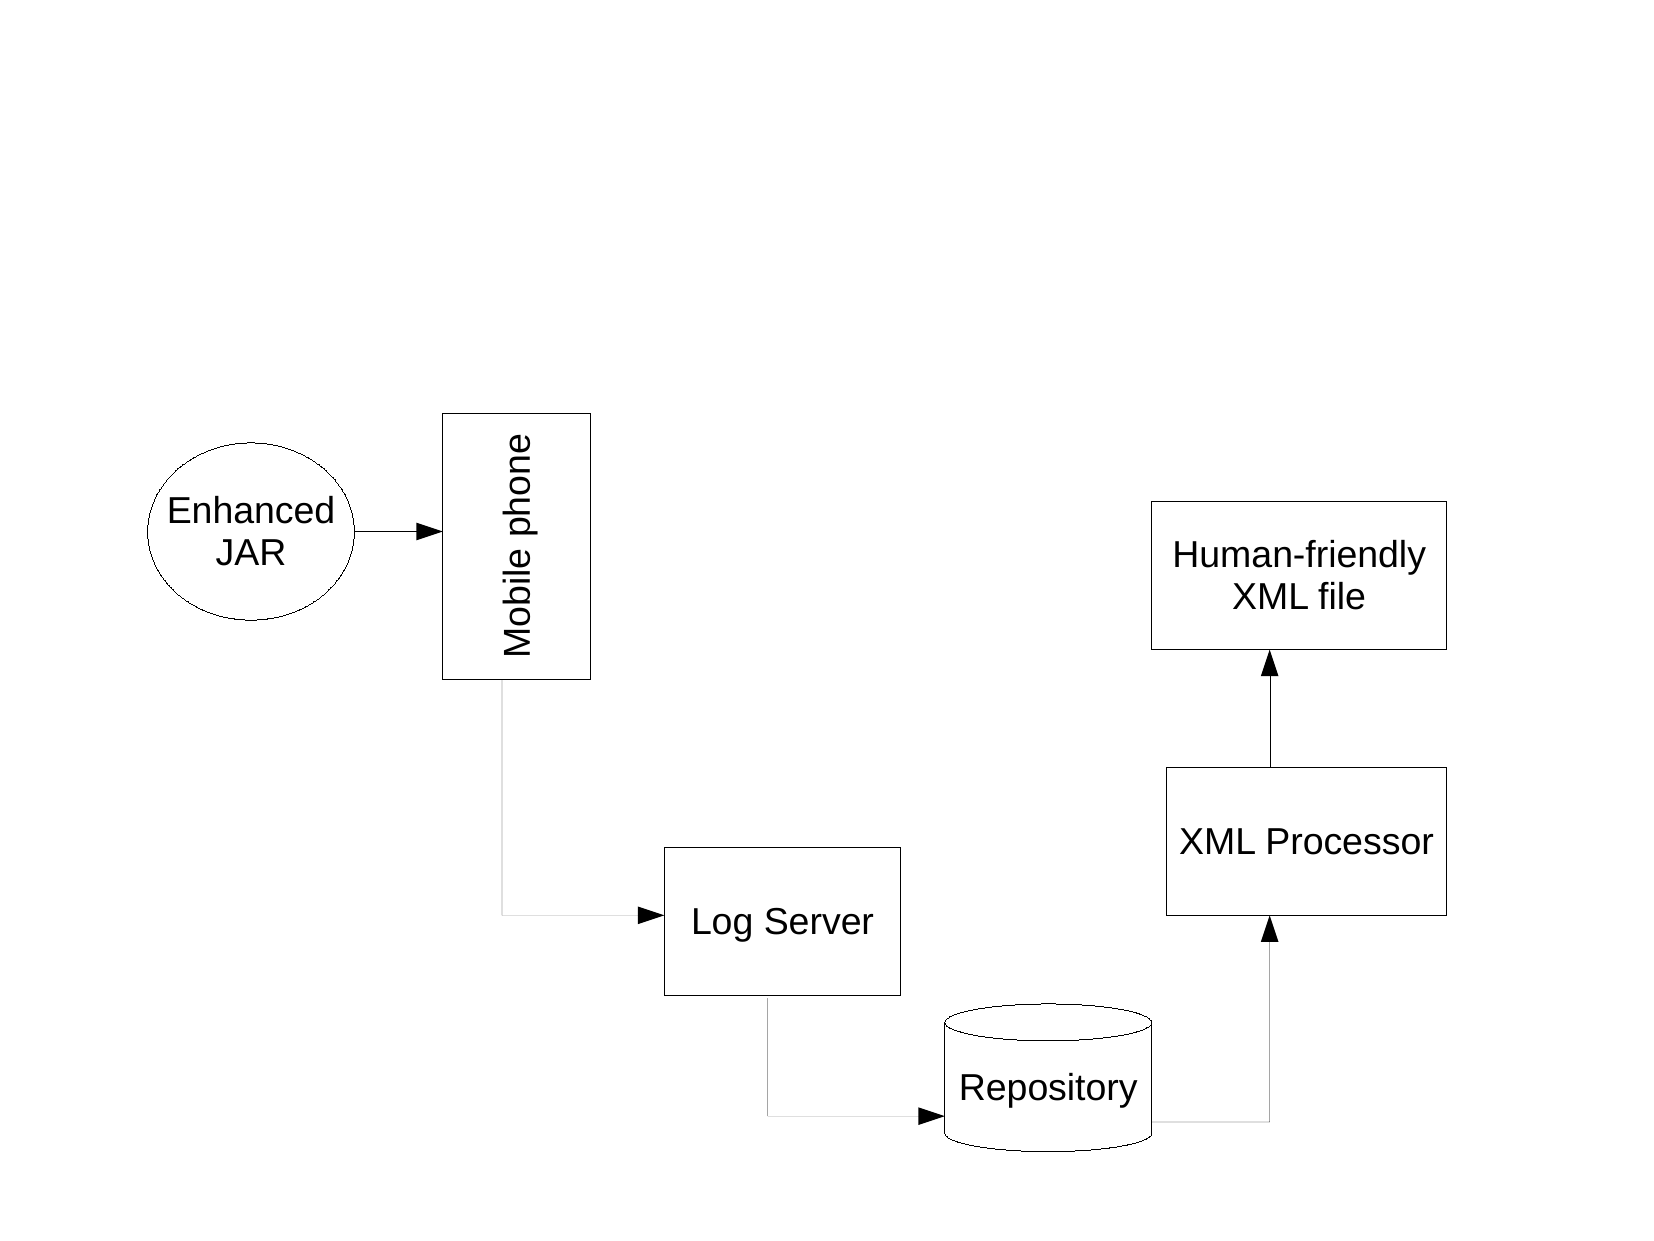

Enhanced
JAR
Mobile phone
Human-friendly
XML file
XML Processor
Log Server
Repository